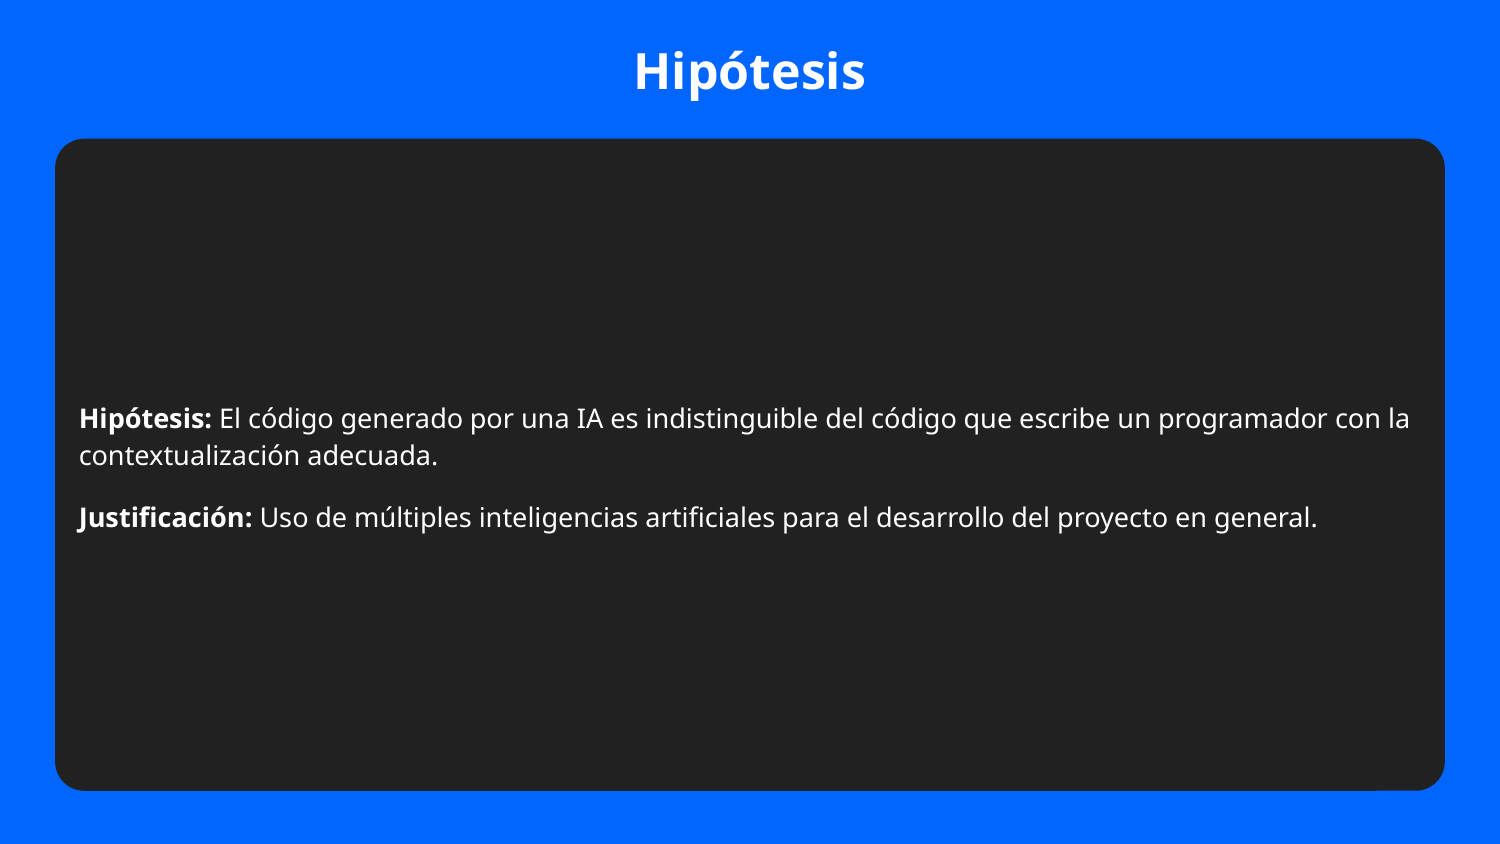

Hipótesis
Hipótesis: El código generado por una IA es indistinguible del código que escribe un programador con la contextualización adecuada.
Justificación: Uso de múltiples inteligencias artificiales para el desarrollo del proyecto en general.